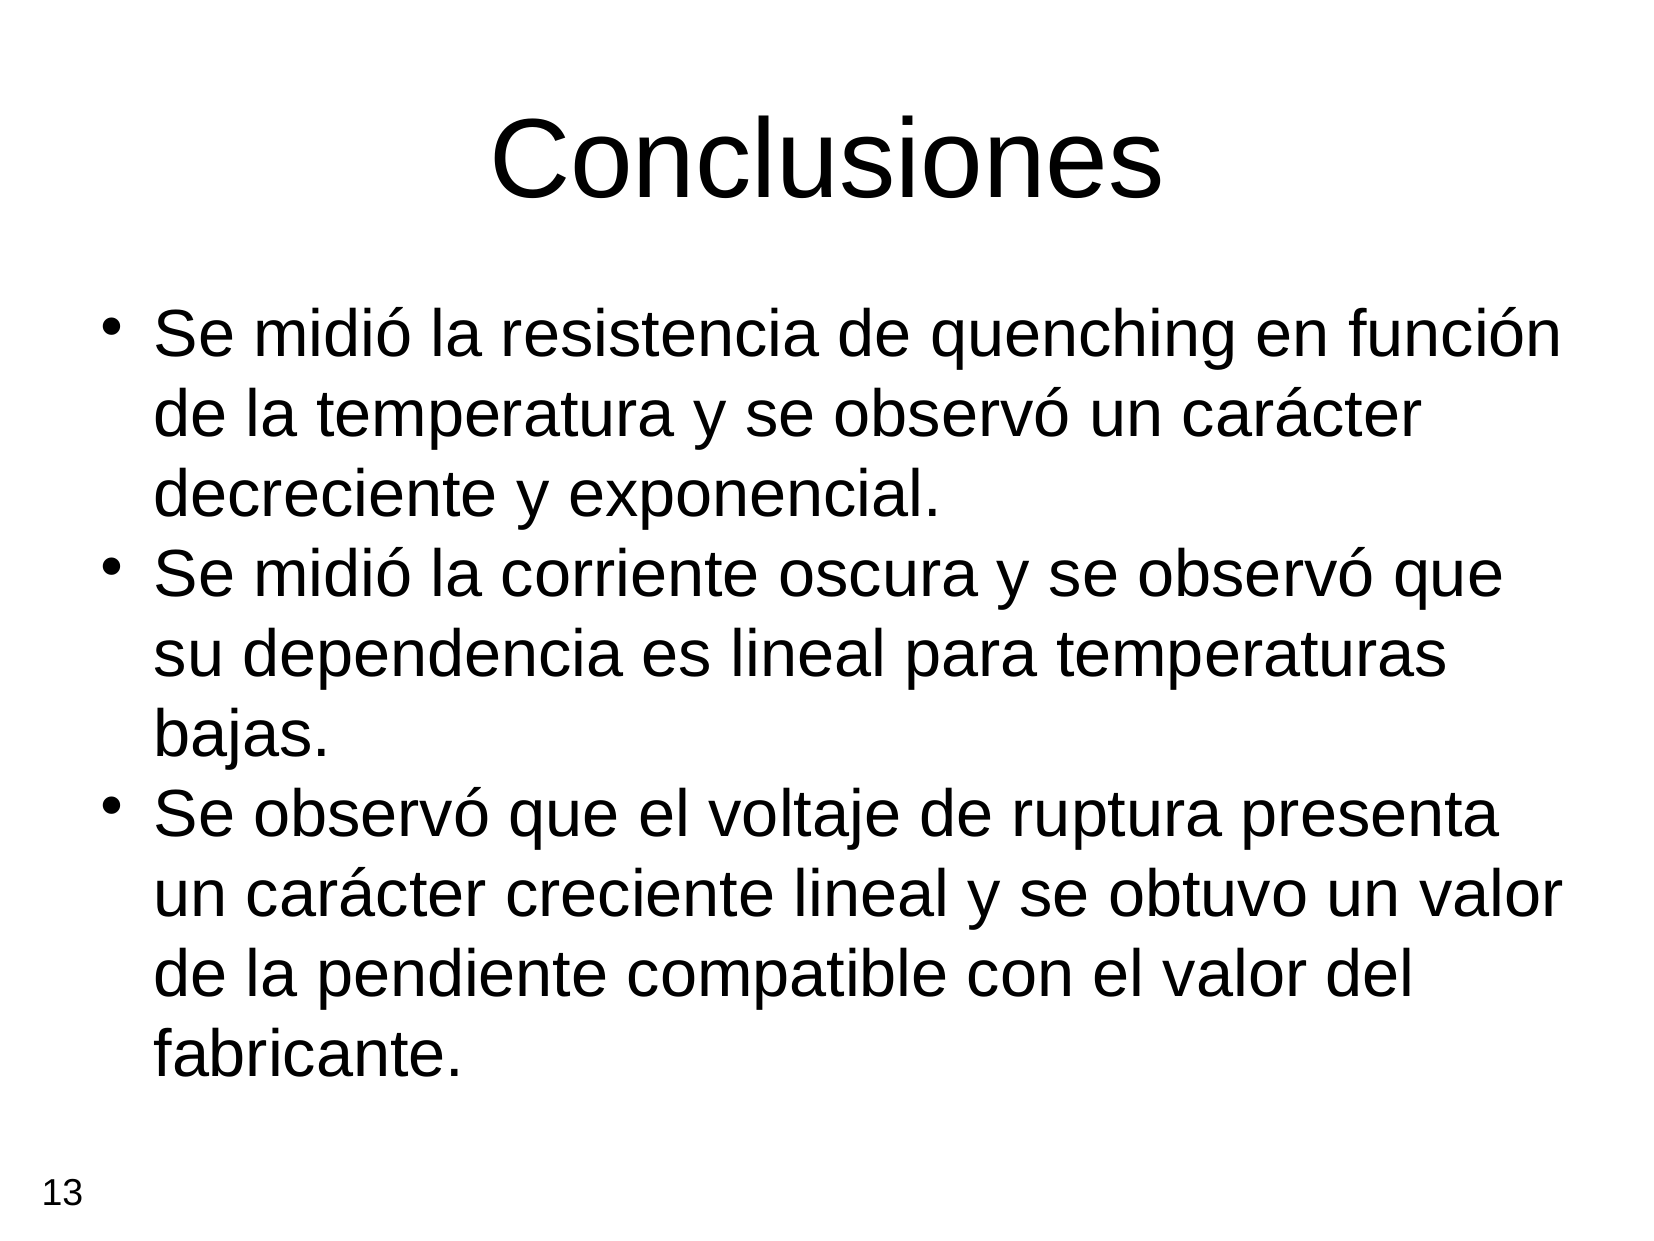

Conclusiones
Se midió la resistencia de quenching en función de la temperatura y se observó un carácter decreciente y exponencial.
Se midió la corriente oscura y se observó que su dependencia es lineal para temperaturas bajas.
Se observó que el voltaje de ruptura presenta un carácter creciente lineal y se obtuvo un valor de la pendiente compatible con el valor del fabricante.